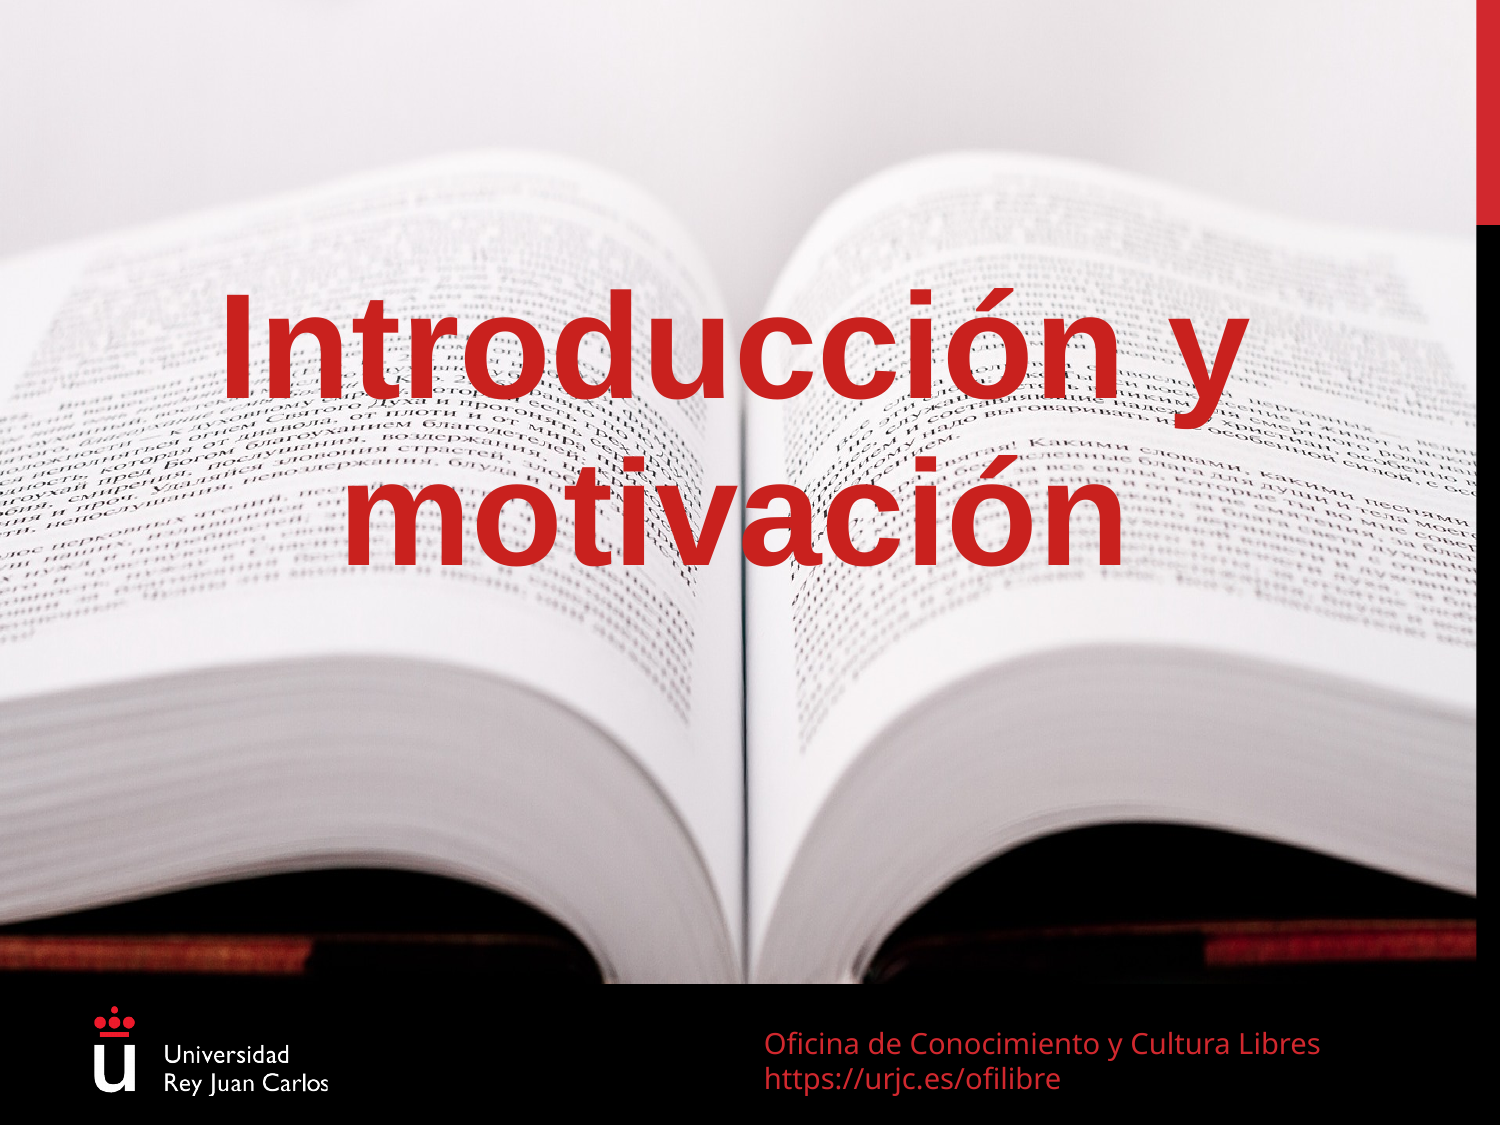

#
Introducción y
motivación
Oficina de Conocimiento y Cultura Libres
https://urjc.es/ofilibre